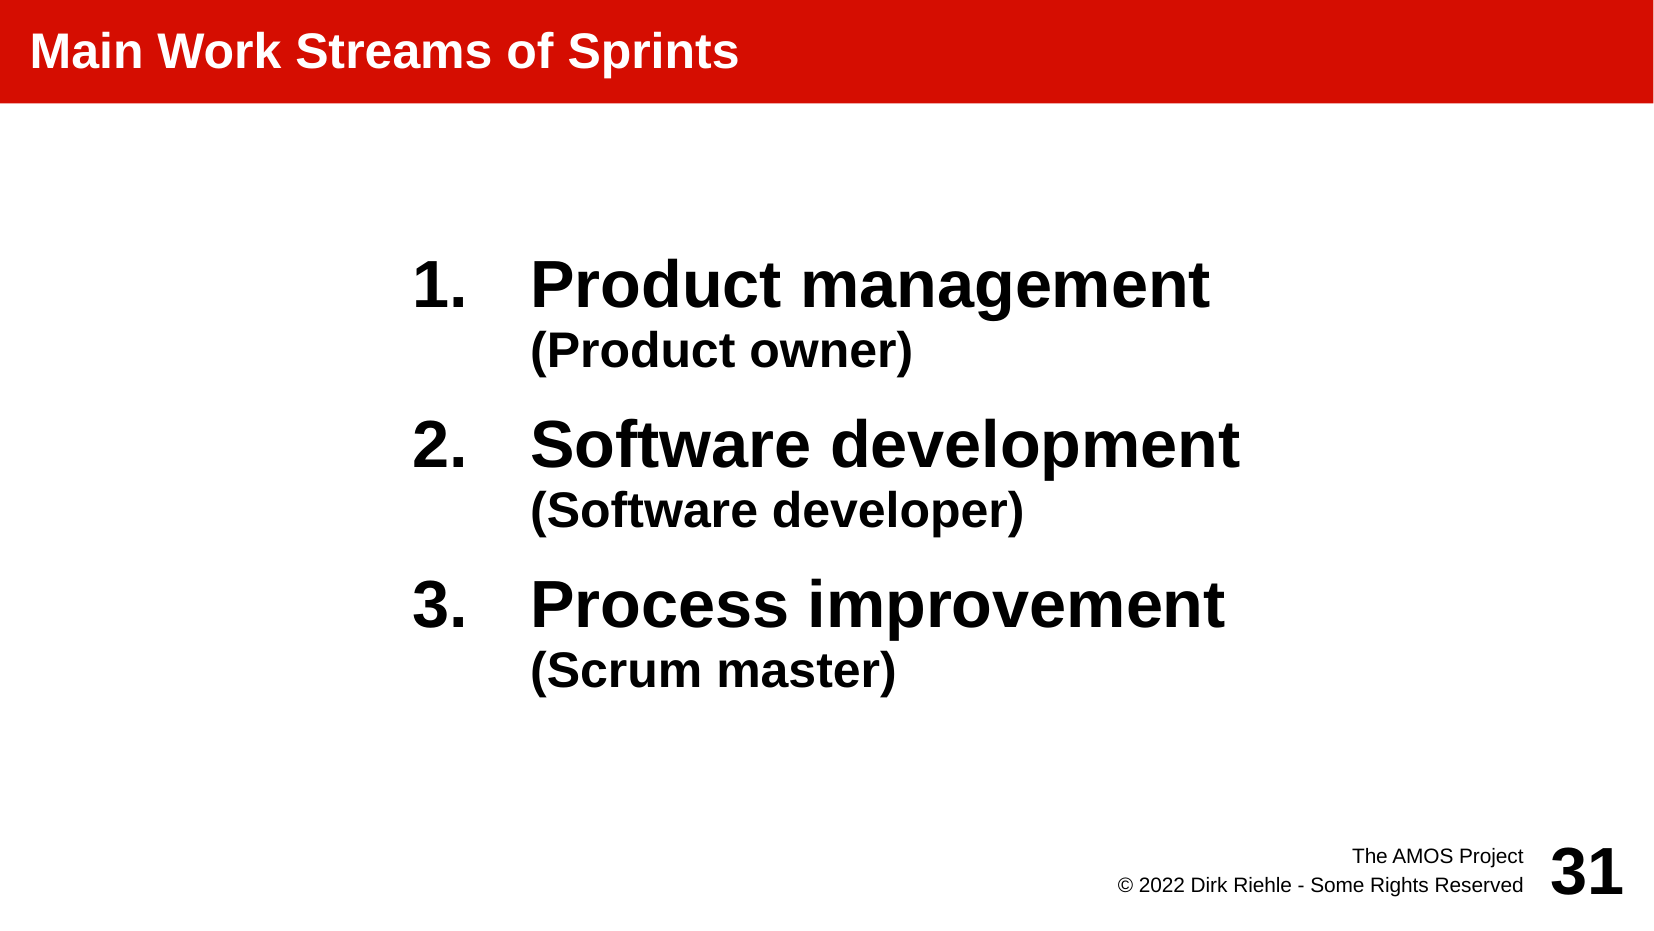

# Main Work Streams of Sprints
Product management
(Product owner)
Software development
(Software developer)
Process improvement
(Scrum master)
The AMOS Project
31
© 2022 Dirk Riehle - Some Rights Reserved